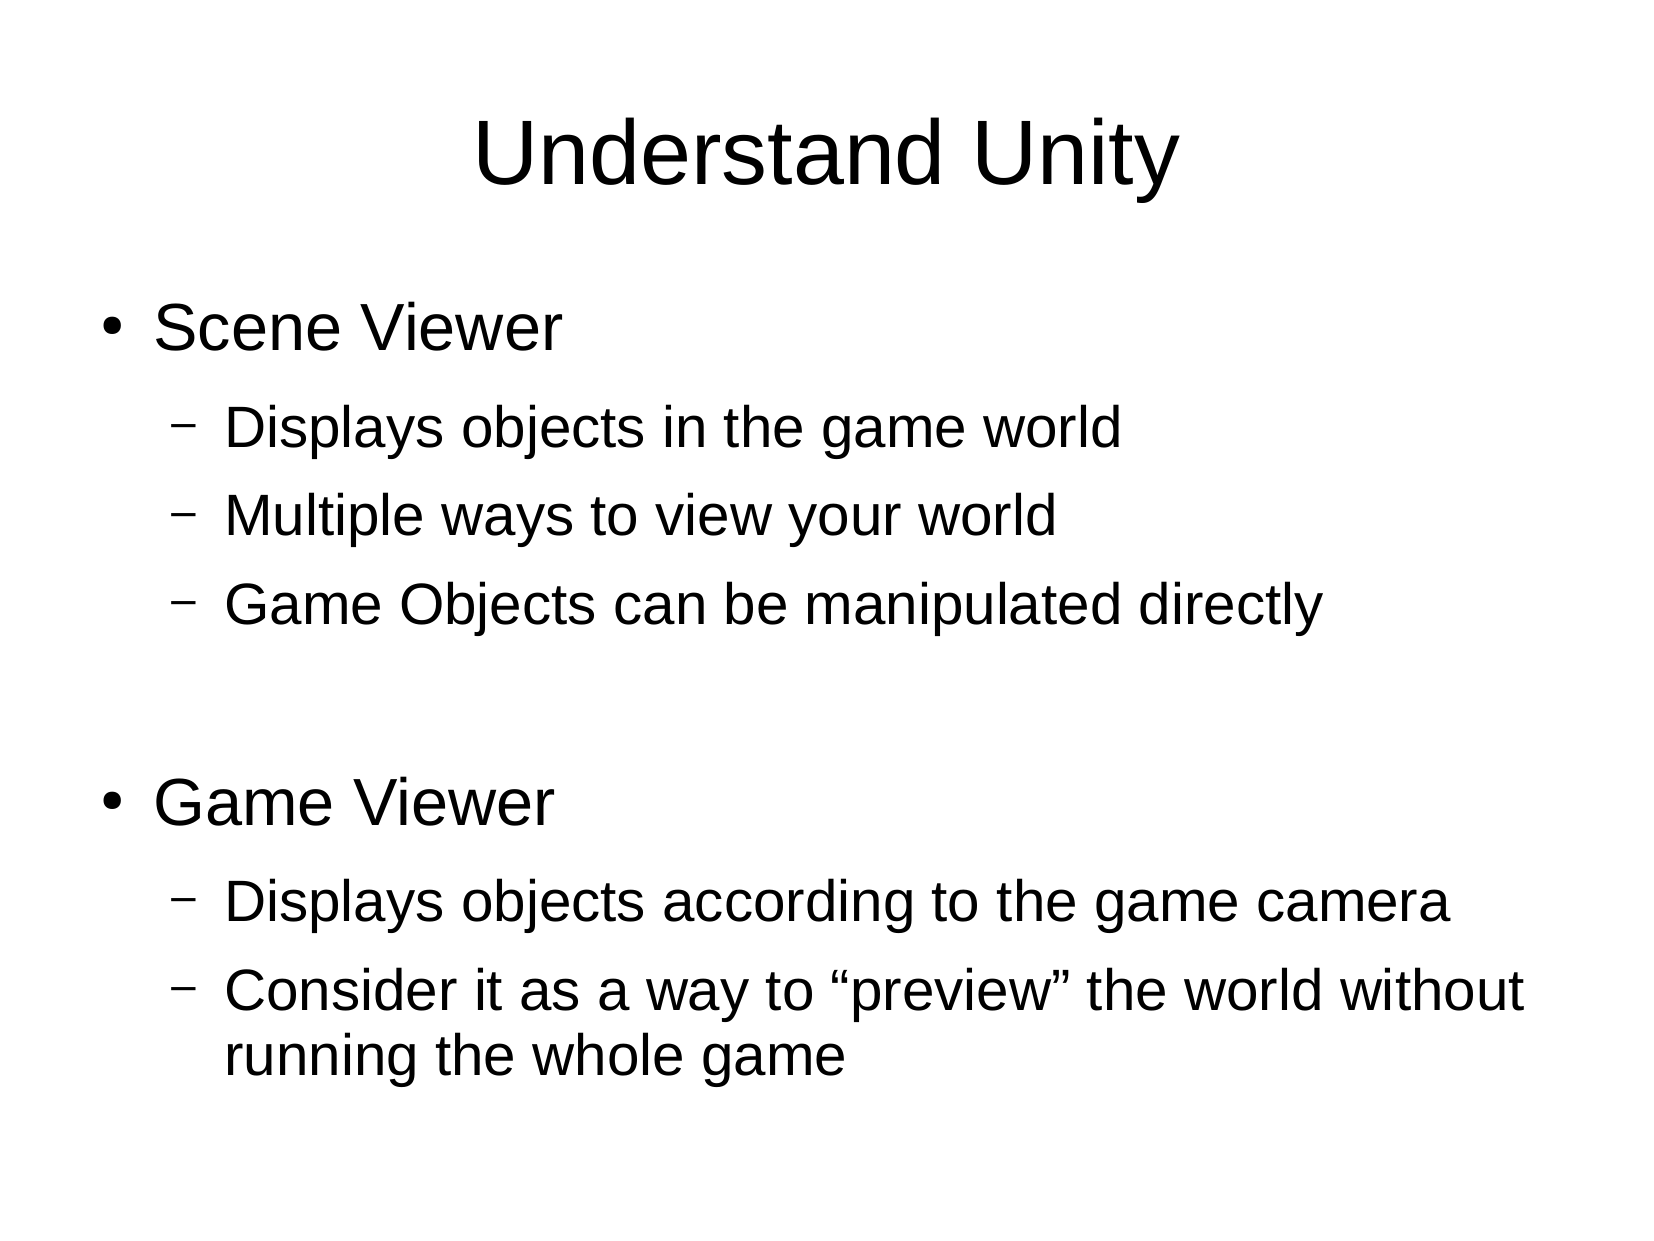

# Understand Unity
Scene Viewer
Displays objects in the game world
Multiple ways to view your world
Game Objects can be manipulated directly
Game Viewer
Displays objects according to the game camera
Consider it as a way to “preview” the world without running the whole game